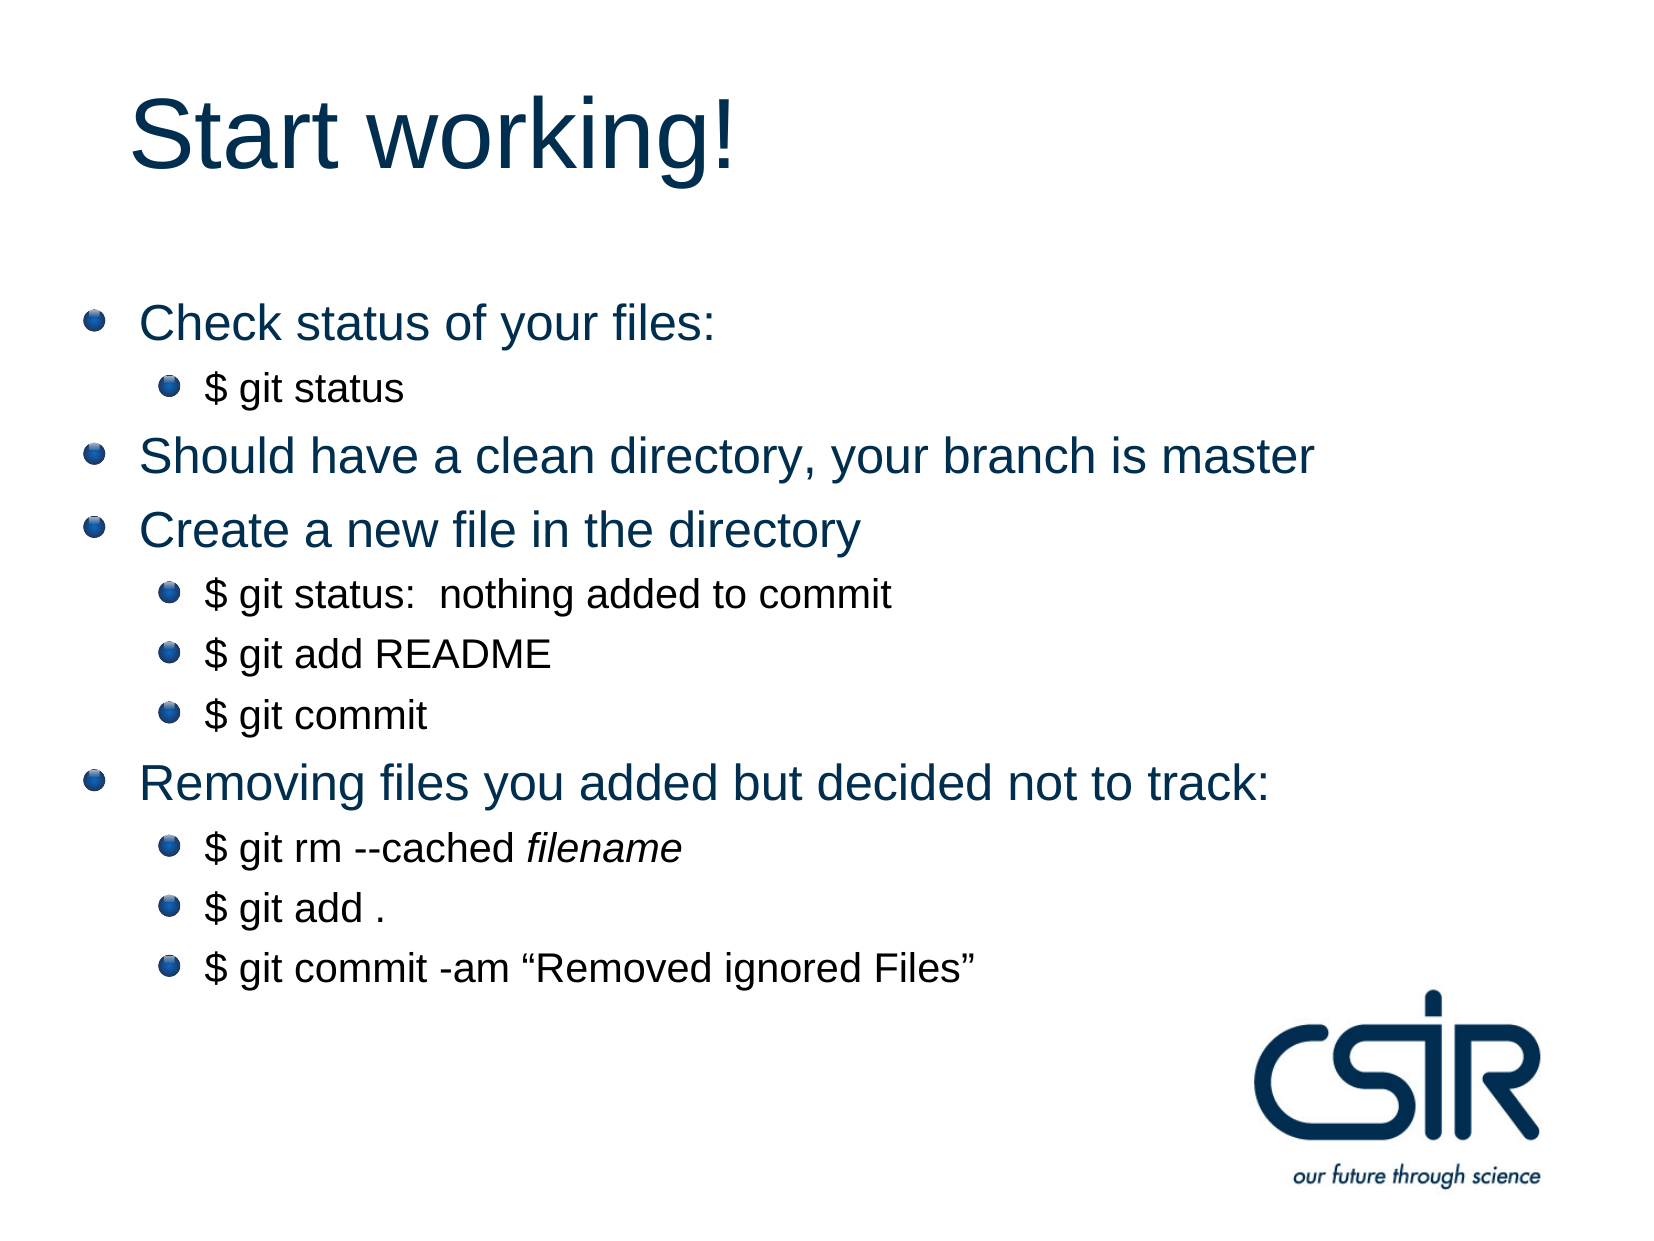

# Start working!
Check status of your files:
$ git status
Should have a clean directory, your branch is master
Create a new file in the directory
$ git status: nothing added to commit
$ git add README
$ git commit
Removing files you added but decided not to track:
$ git rm --cached filename
$ git add .
$ git commit -am “Removed ignored Files”